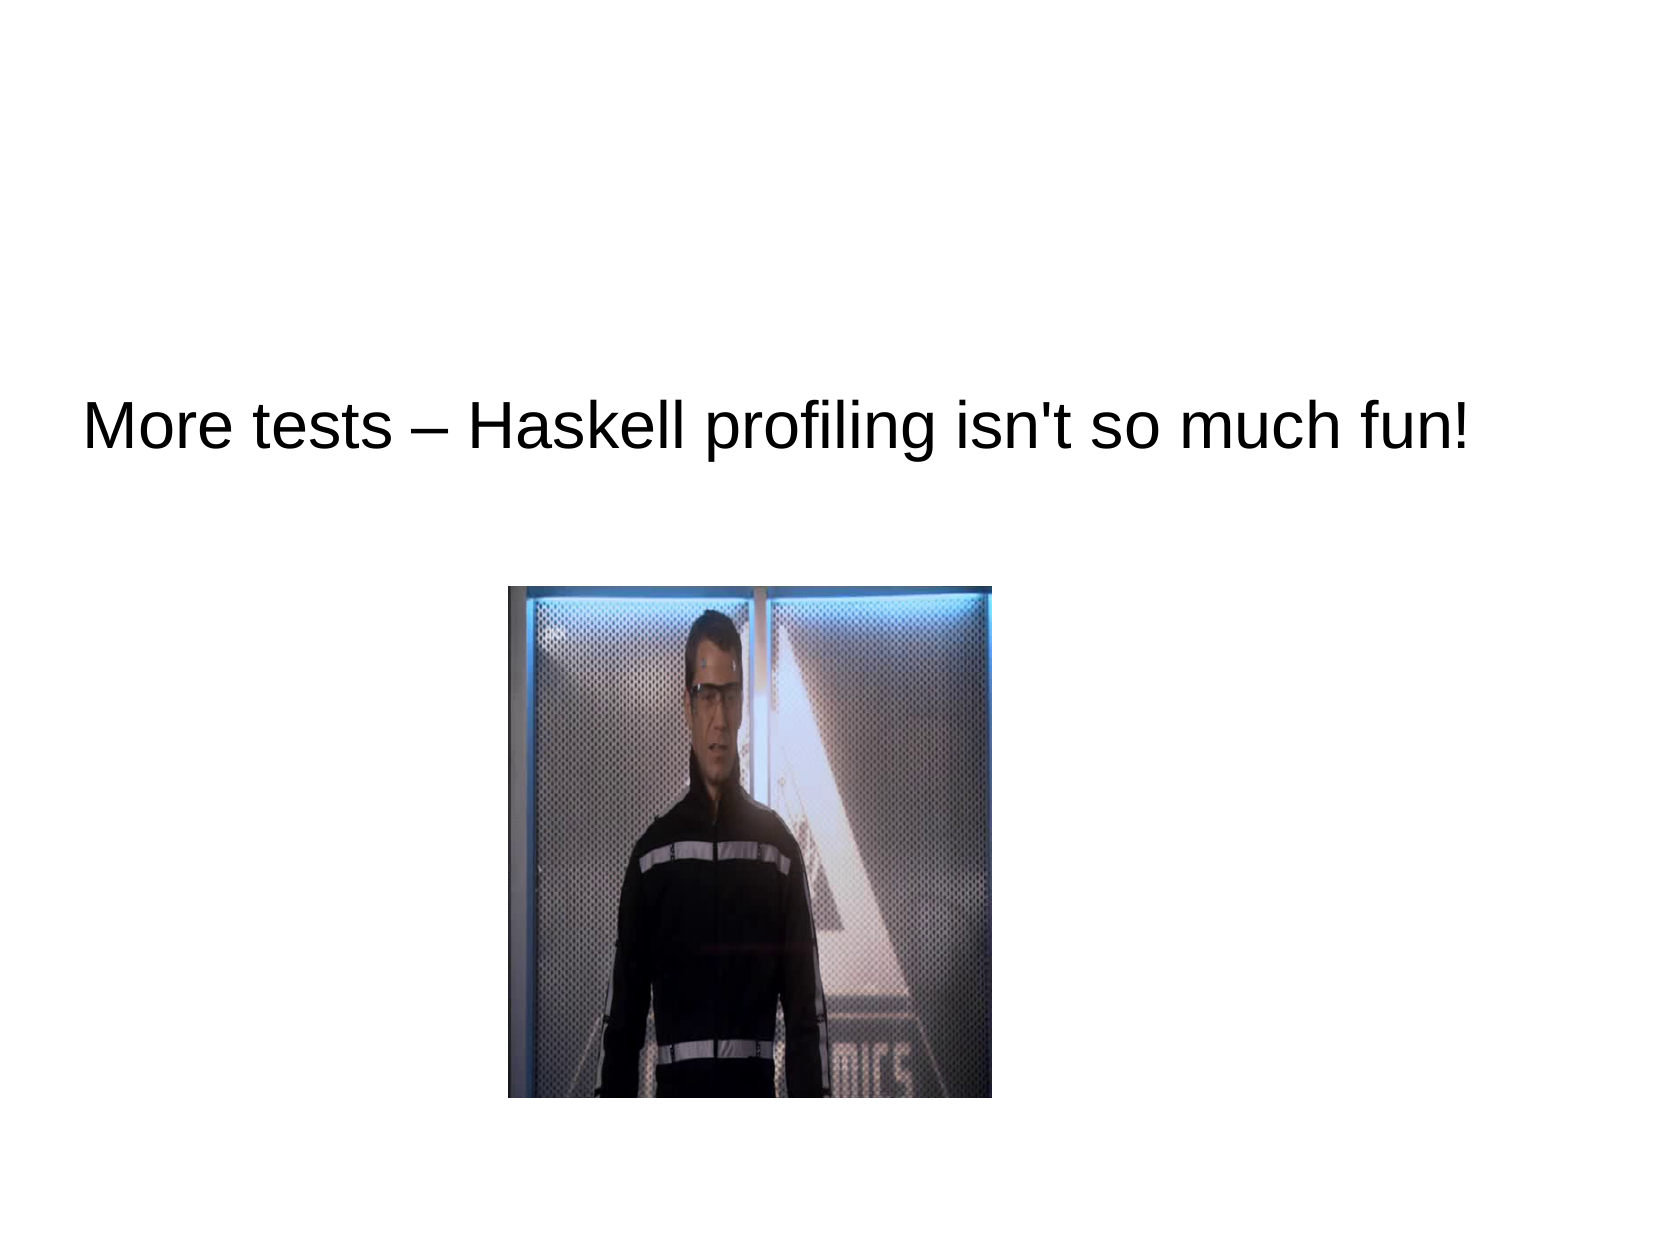

# More tests – Haskell profiling isn't so much fun!